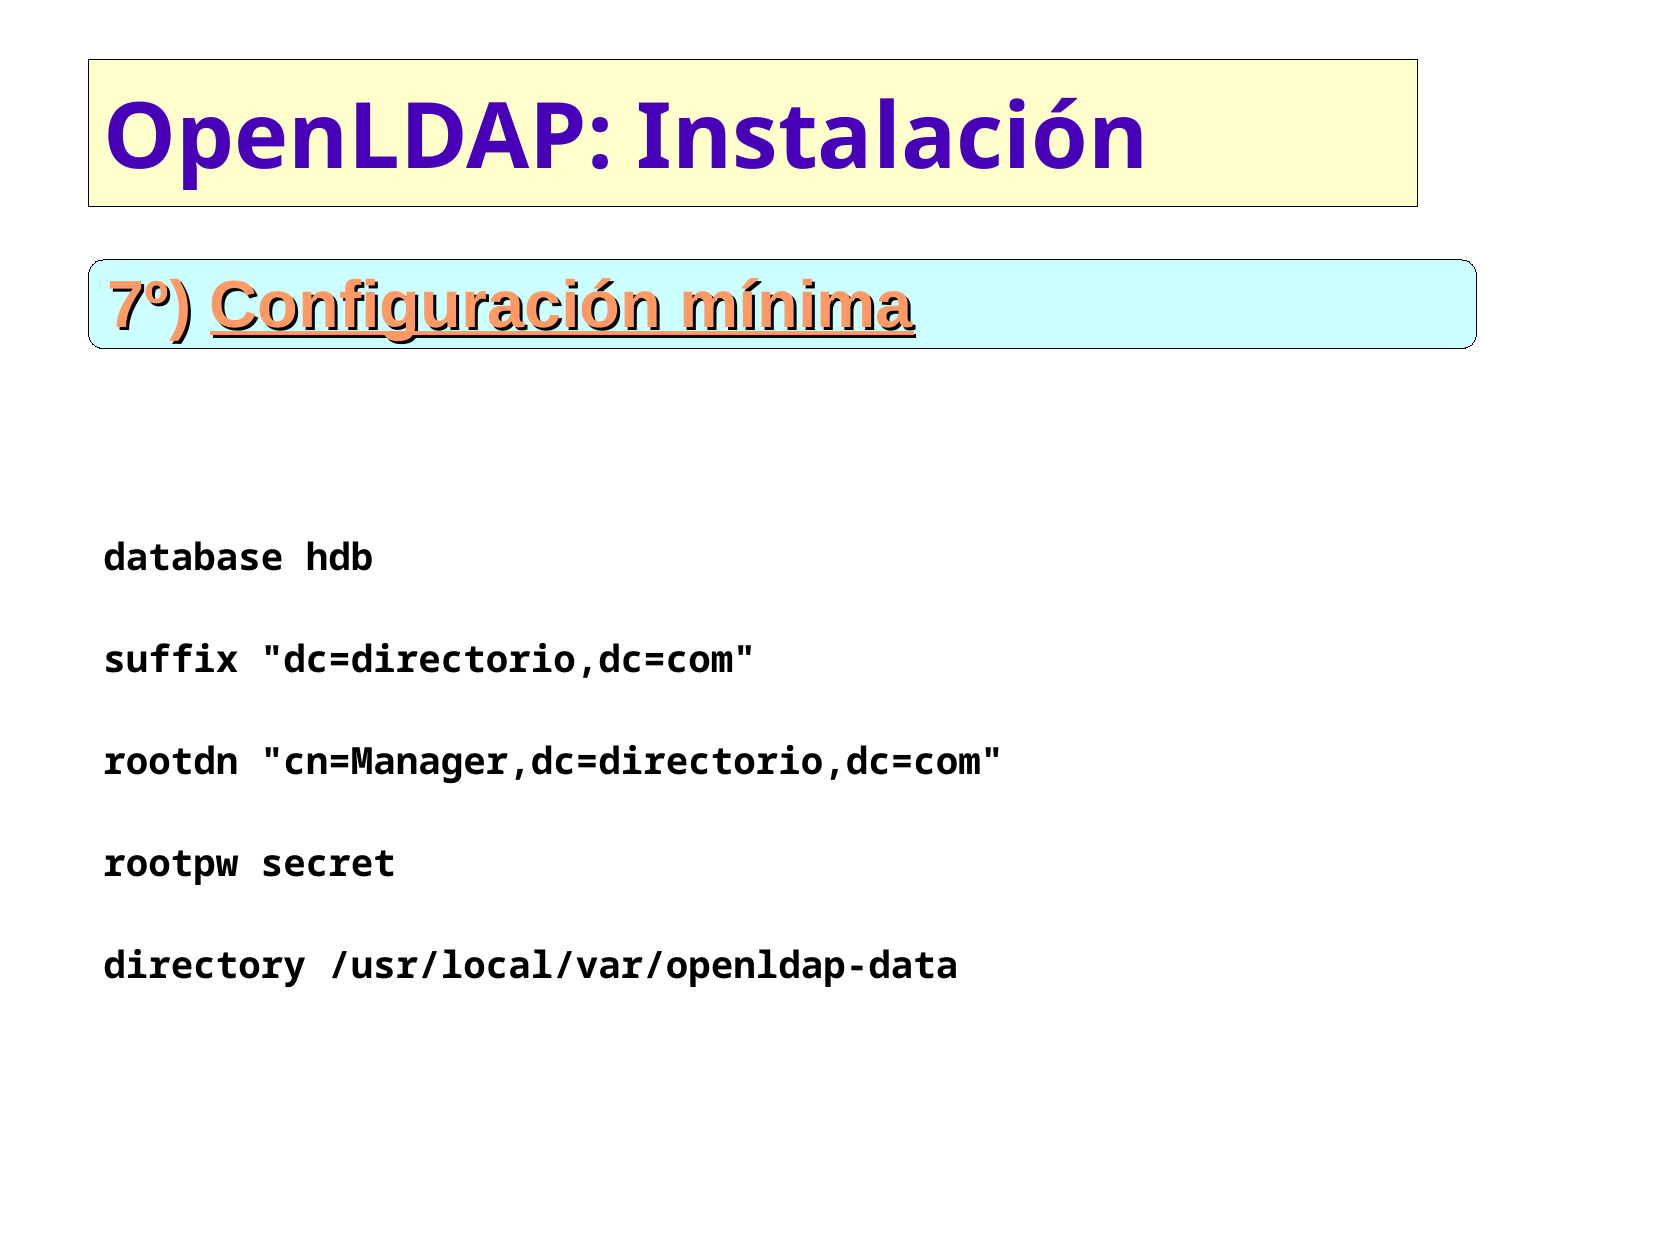

OpenLDAP: Instalación
7º) Configuración mínima
database hdb
suffix "dc=directorio,dc=com"
rootdn "cn=Manager,dc=directorio,dc=com"
rootpw secret
directory /usr/local/var/openldap-data